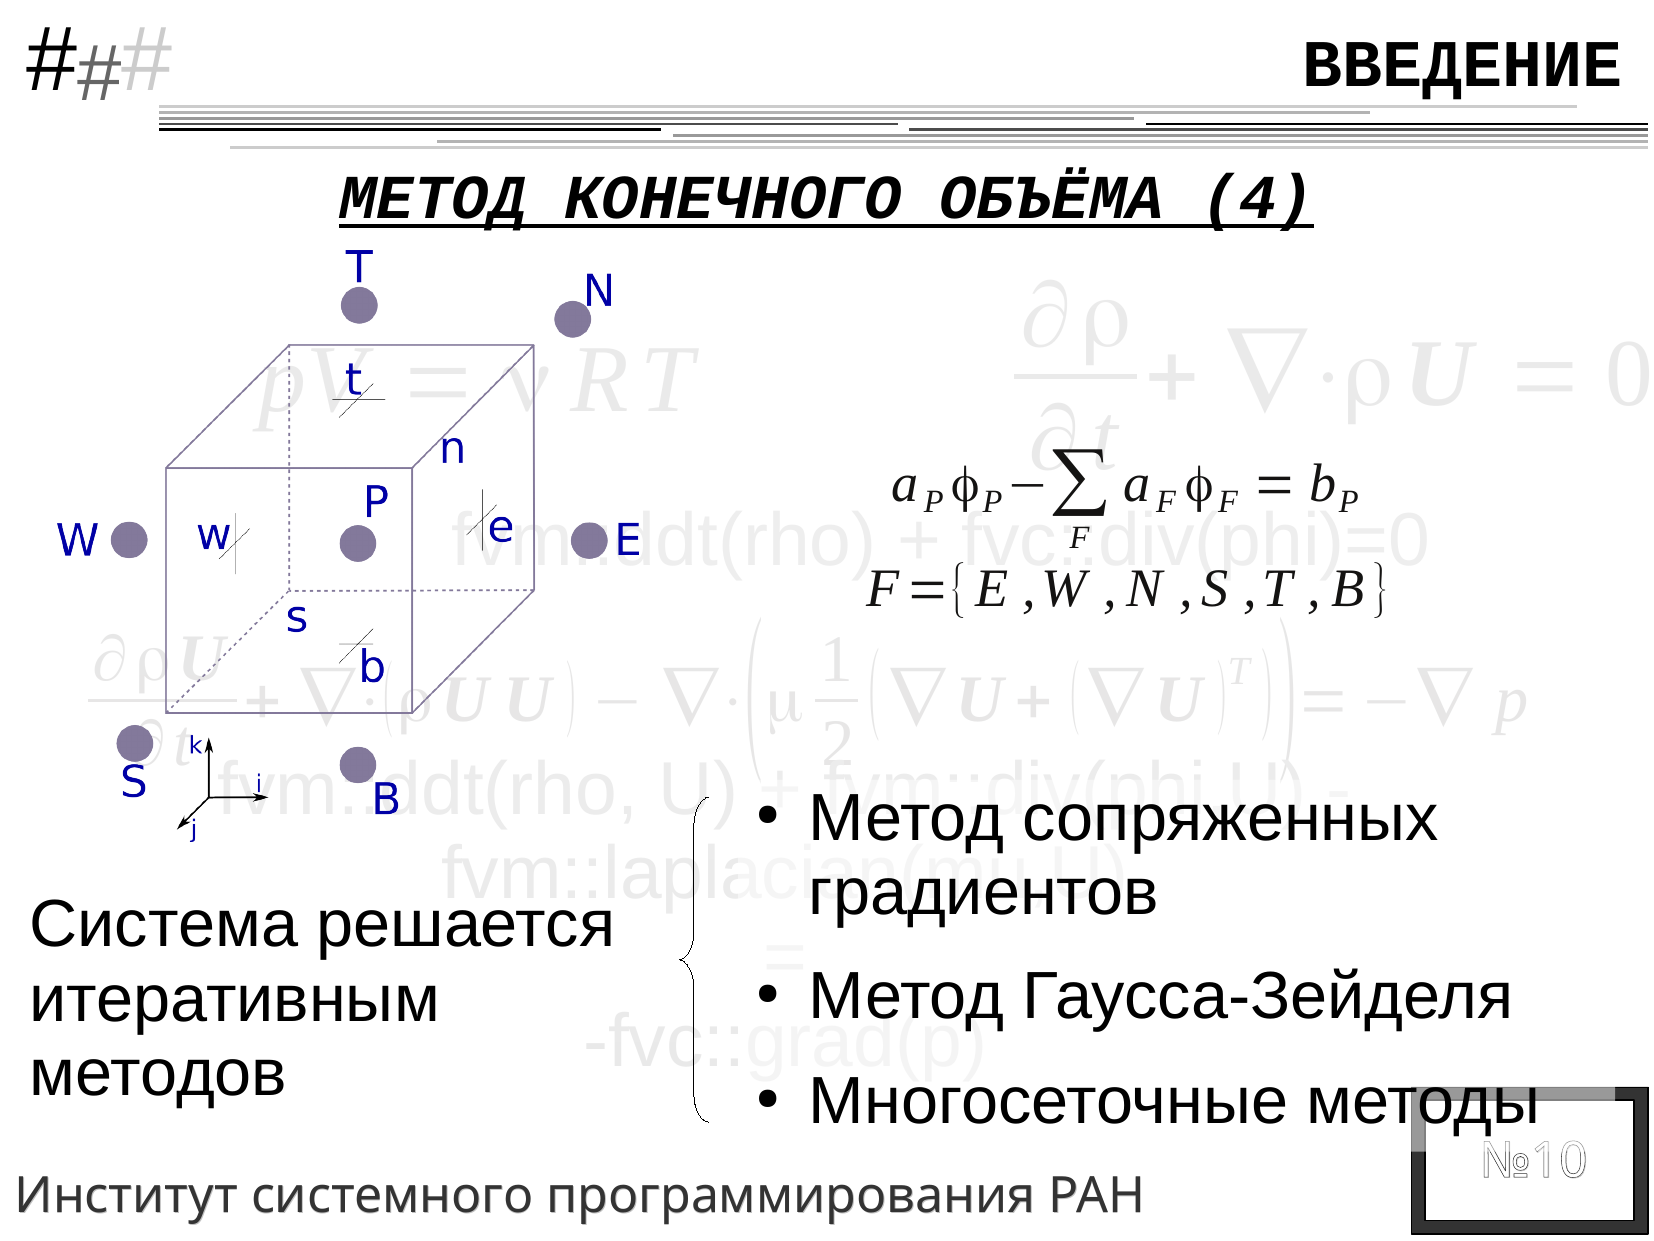

# МЕТОД КОНЕЧНОГО ОБЪЁМА (4)
Метод сопряженных градиентов
Метод Гаусса-Зейделя
Многосеточные методы
Система решается
итеративным
методов